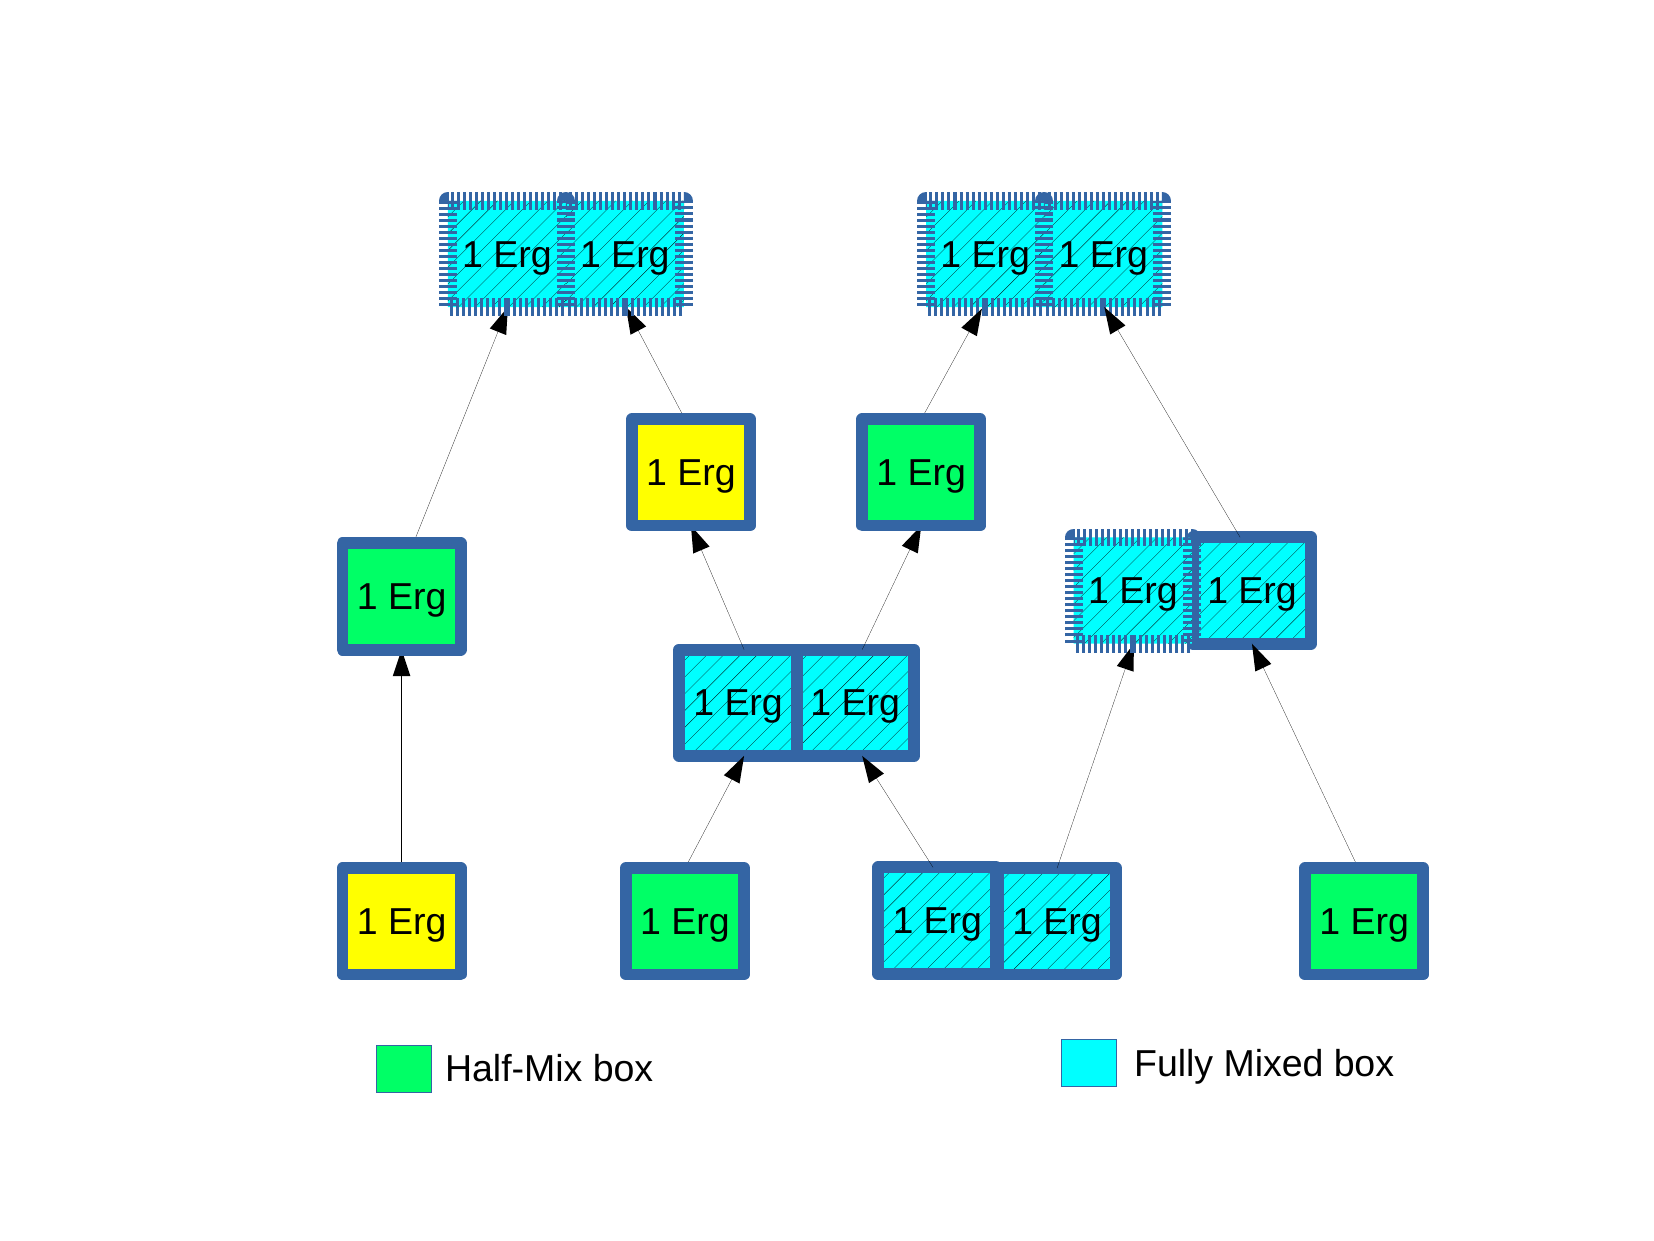

1 Erg
1 Erg
1 Erg
1 Erg
1 Erg
1 Erg
1 Erg
1 Erg
1 Erg
1 Erg
1 Erg
1 Erg
1 Erg
1 Erg
1 Erg
1 Erg
Fully Mixed box
Half-Mix box